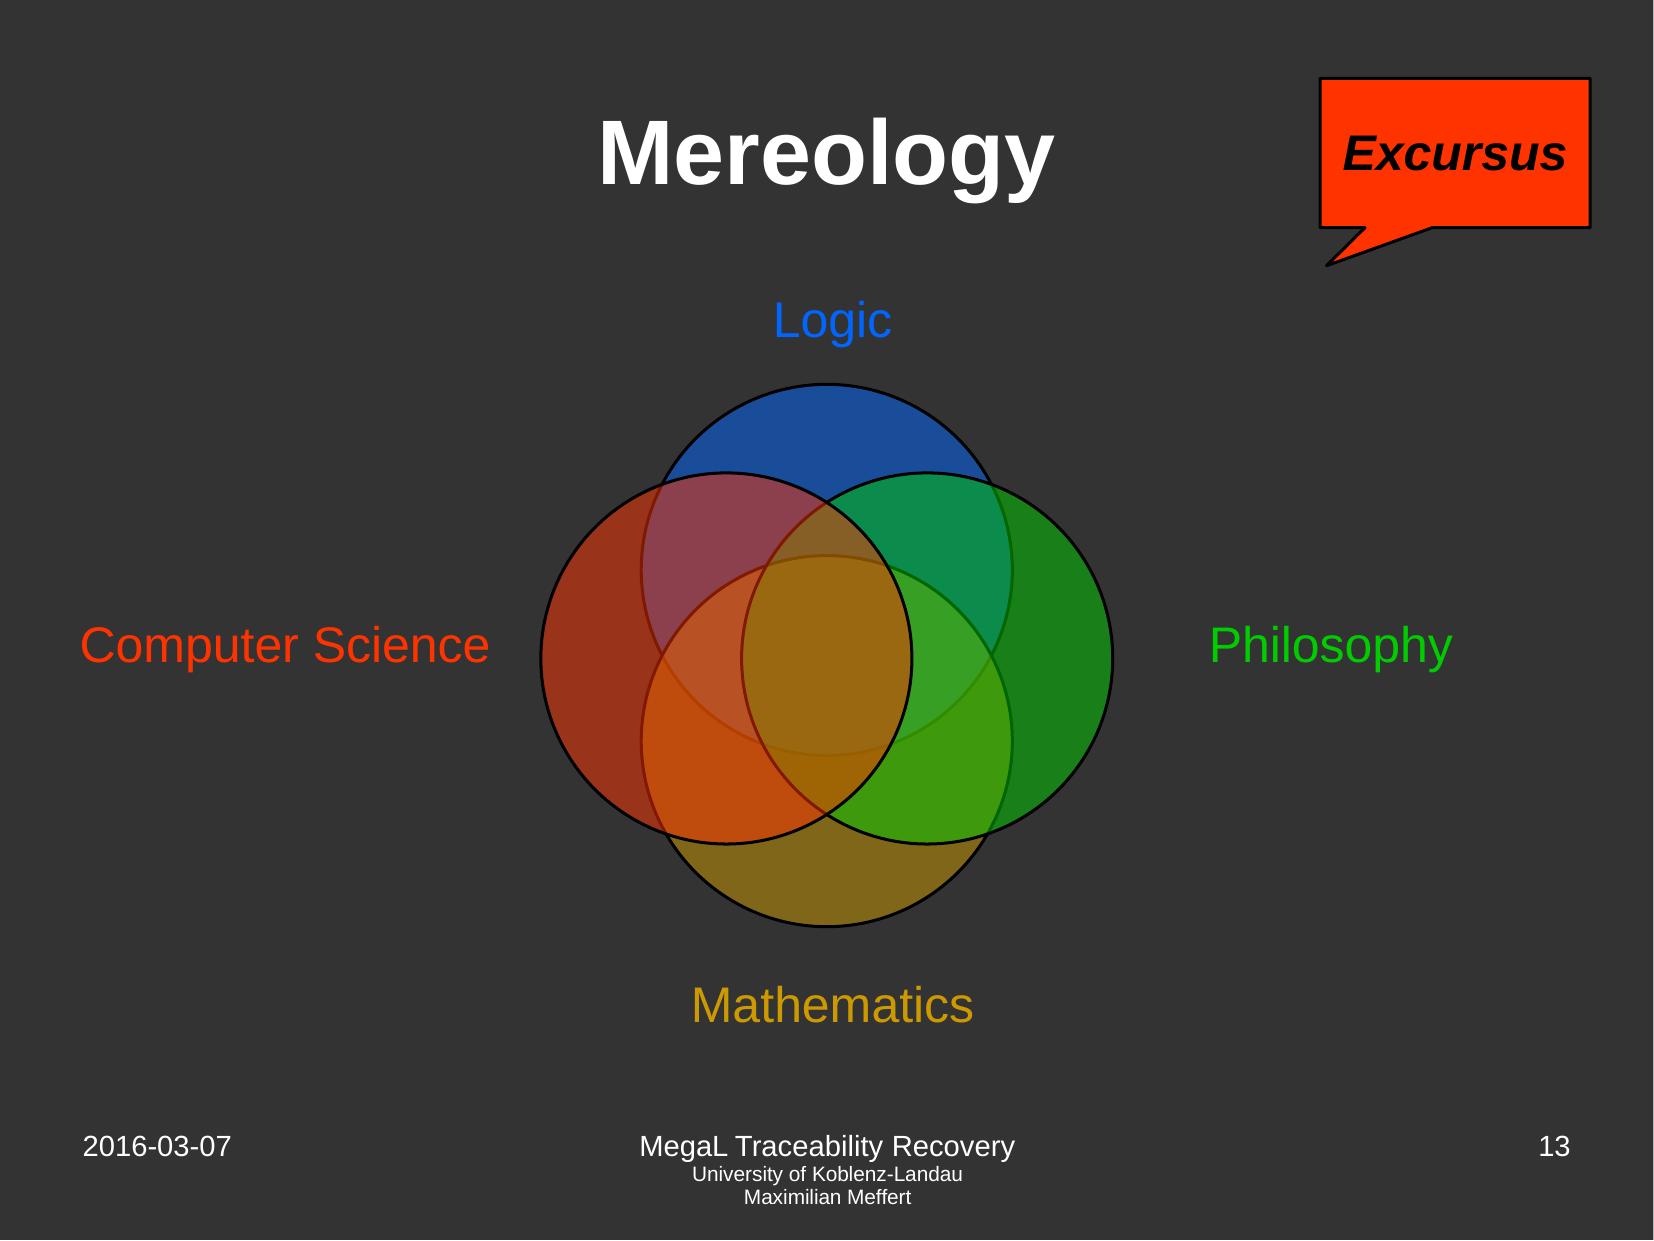

# Mereology
Excursus
Logic
Computer Science
Philosophy
Mathematics
2016-03-07
MegaL Traceability Recovery
13